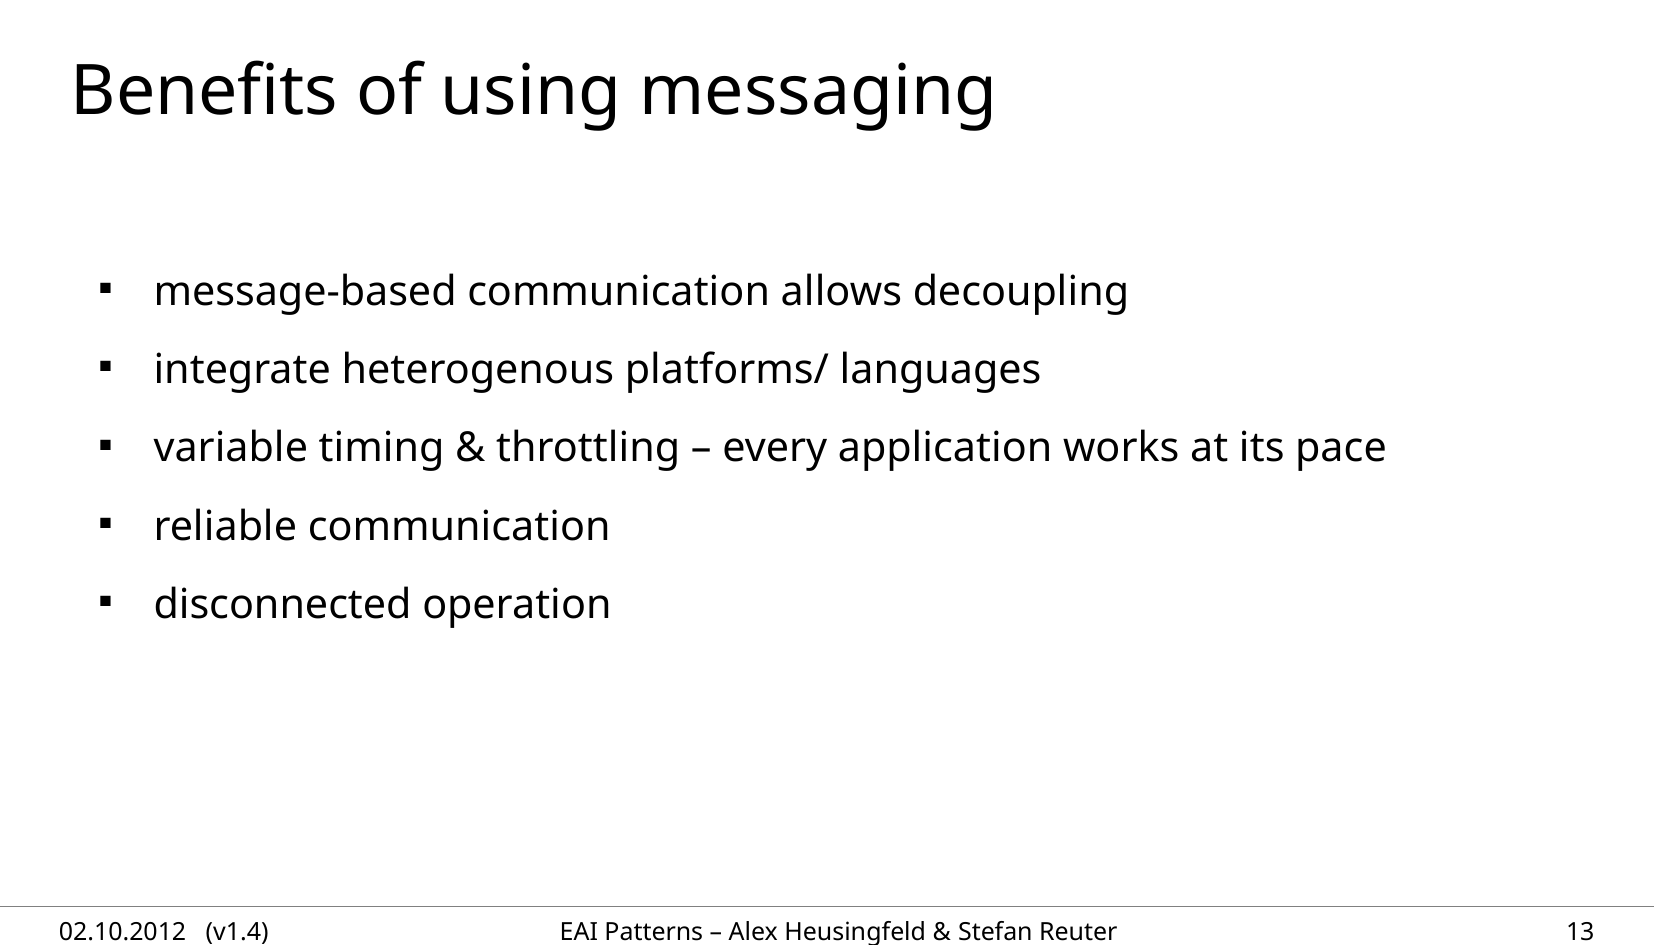

# Benefits of using messaging
message-based communication allows decoupling
integrate heterogenous platforms/ languages
variable timing & throttling – every application works at its pace
reliable communication
disconnected operation
2012-08-30
EAI Patterns - Alex Heusingfeld & Stefan Reuter
13